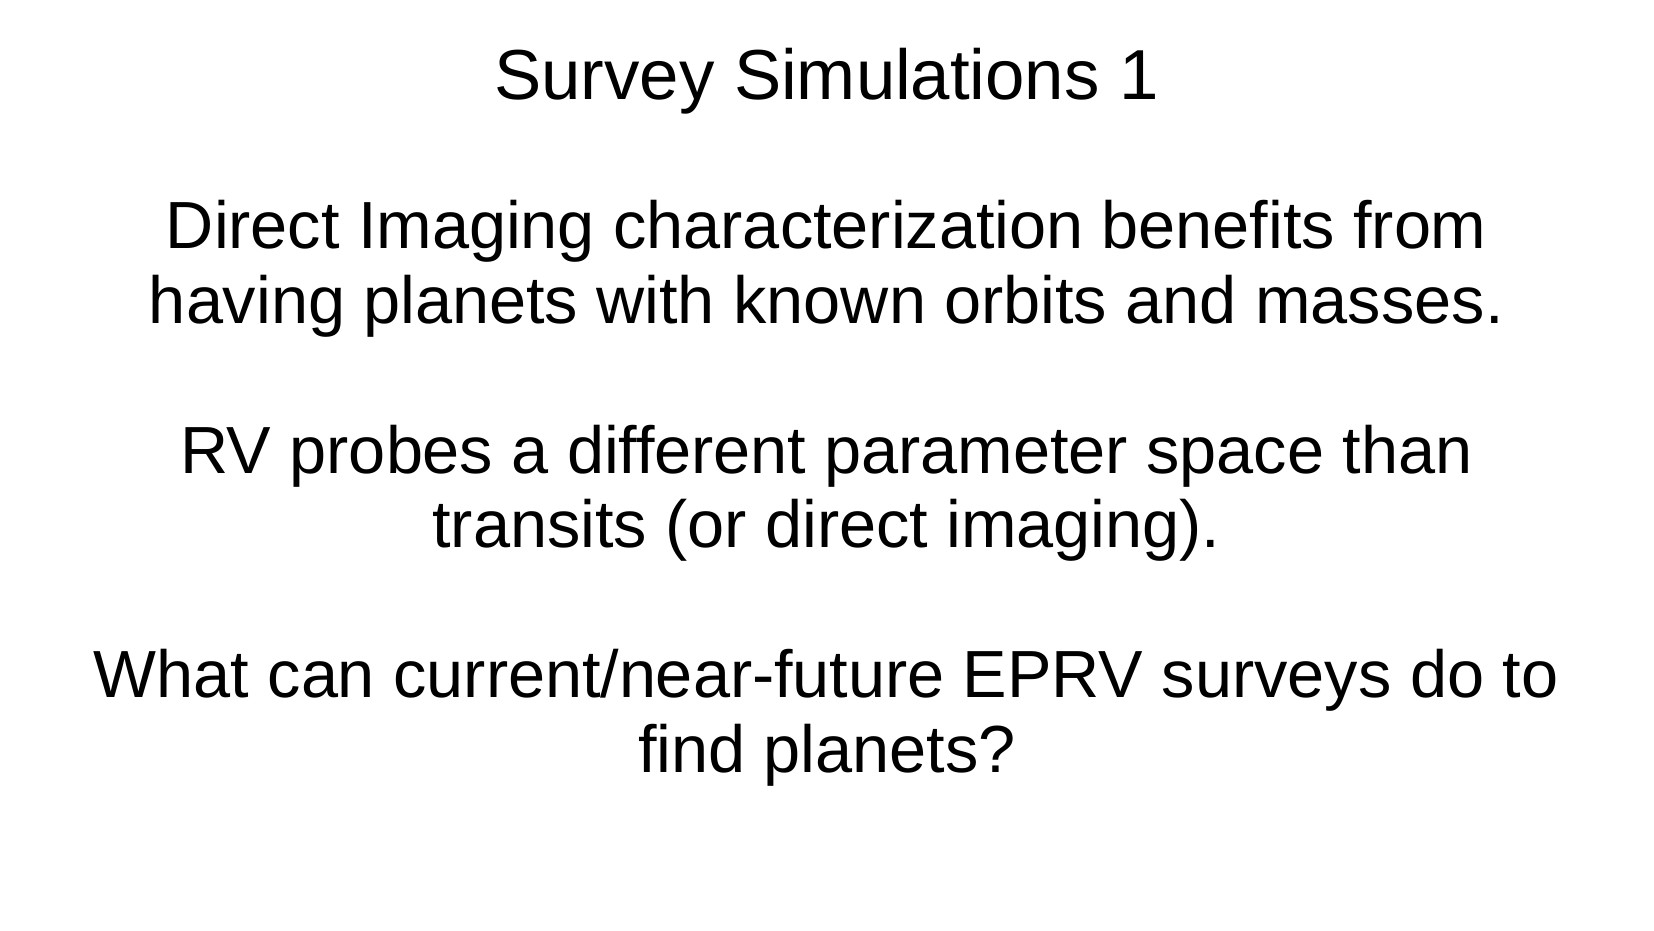

# Survey Simulations 1
Direct Imaging characterization benefits from having planets with known orbits and masses.
RV probes a different parameter space than transits (or direct imaging).
What can current/near-future EPRV surveys do to find planets?